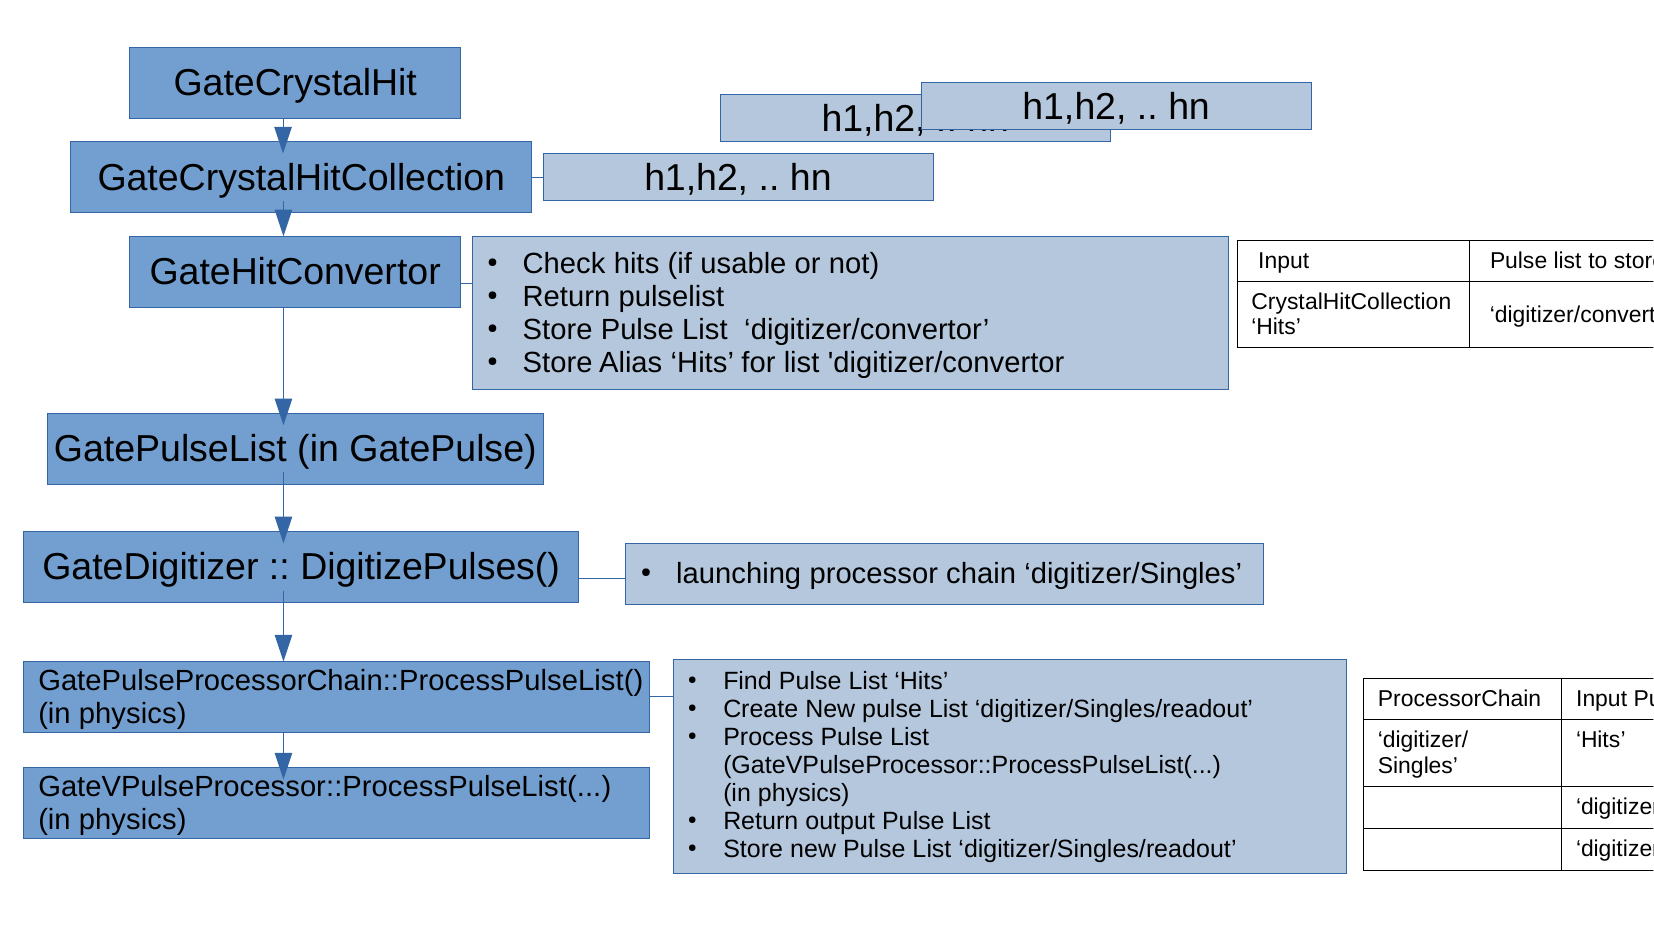

GateCrystalHit
h1,h2, .. hn
h1,h2, .. hn
GateCrystalHitCollection
h1,h2, .. hn
GateHitConvertor
Check hits (if usable or not)
Return pulselist
Store Pulse List ‘digitizer/convertor’
Store Alias ‘Hits’ for list 'digitizer/convertor
| Input | Pulse list to store | Alias to store |
| --- | --- | --- |
| CrystalHitCollection ‘Hits’ | ‘digitizer/convertor’ | ‘Hits’ |
GatePulseList (in GatePulse)
GateDigitizer :: DigitizePulses()
launching processor chain ‘digitizer/Singles’
Find Pulse List ‘Hits’
Create New pulse List ‘digitizer/Singles/readout’
Process Pulse List
(GateVPulseProcessor::ProcessPulseList(...)
(in physics)
Return output Pulse List
Store new Pulse List ‘digitizer/Singles/readout’
GatePulseProcessorChain::ProcessPulseList()
(in physics)
| ProcessorChain | Input PulseList | New pulse List | Pulse list to store | Alias to store |
| --- | --- | --- | --- | --- |
| ‘digitizer/Singles’ | ‘Hits’ | ‘digitizer/Singles/adder’ | | |
| | ‘digitizer/Singles/adder’ | ‘digitizer/Singles/readout’ | | |
| | ‘digitizer/Singles/readout’ | ‘digitizer/Singles/bluring’ | ‘digitizer/Singles/bluring’ | ‘Singles’ |
GateVPulseProcessor::ProcessPulseList(...)
(in physics)